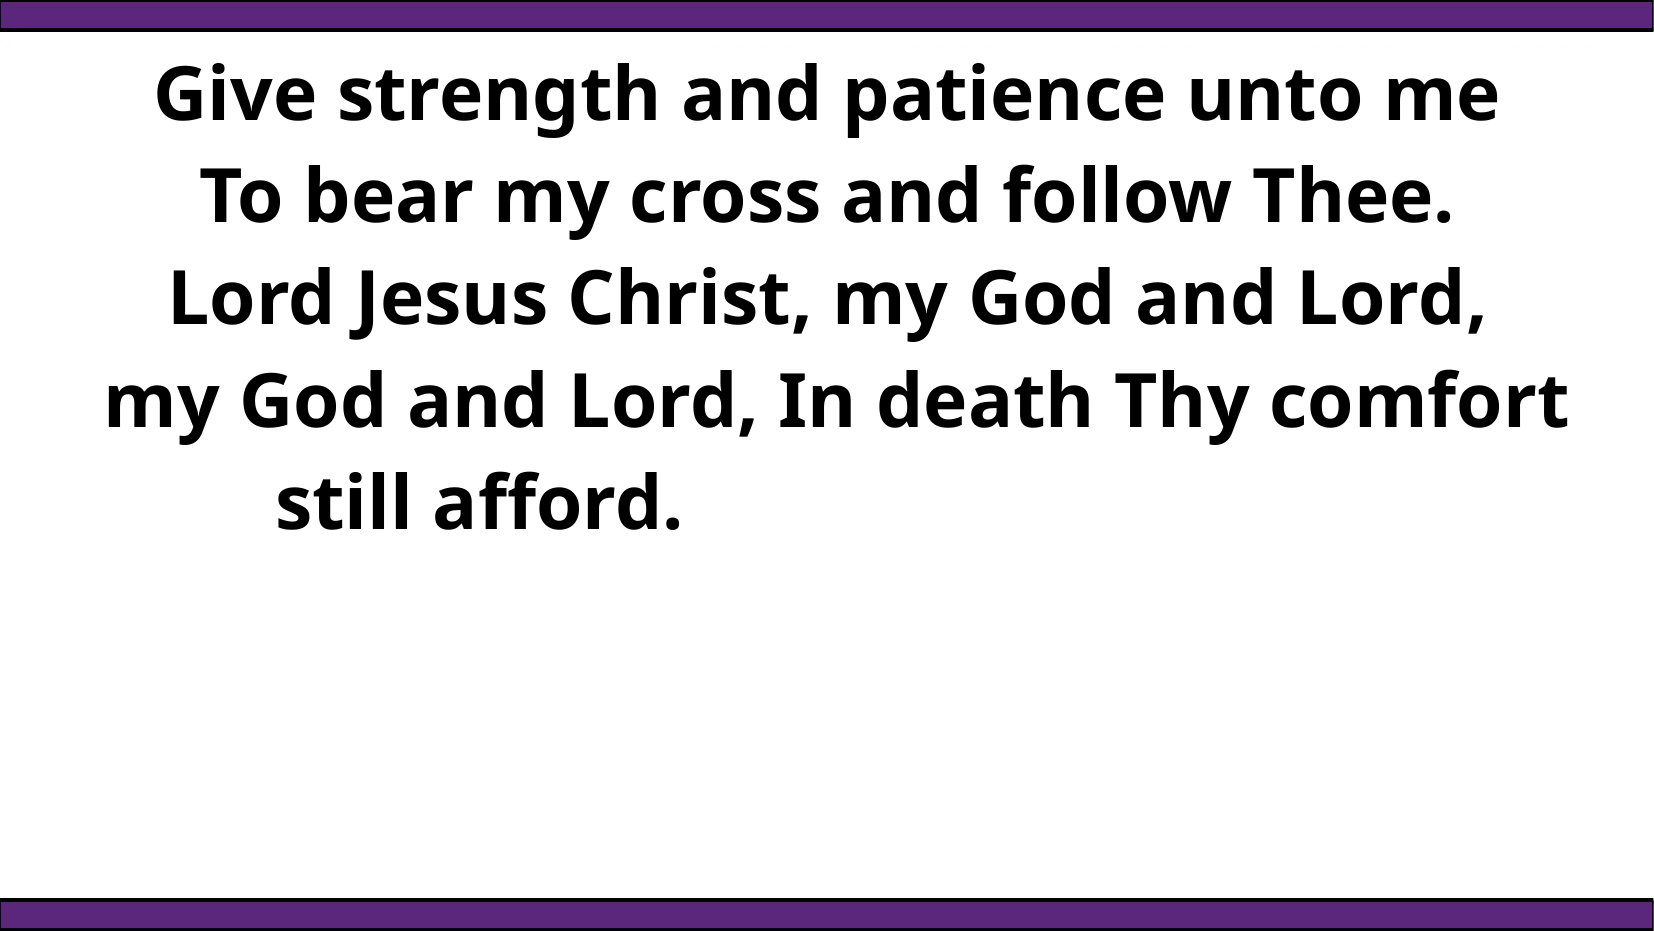

Give strength and patience unto me
To bear my cross and follow Thee.
Lord Jesus Christ, my God and Lord,
my God and Lord, In death Thy comfort
 still afford.